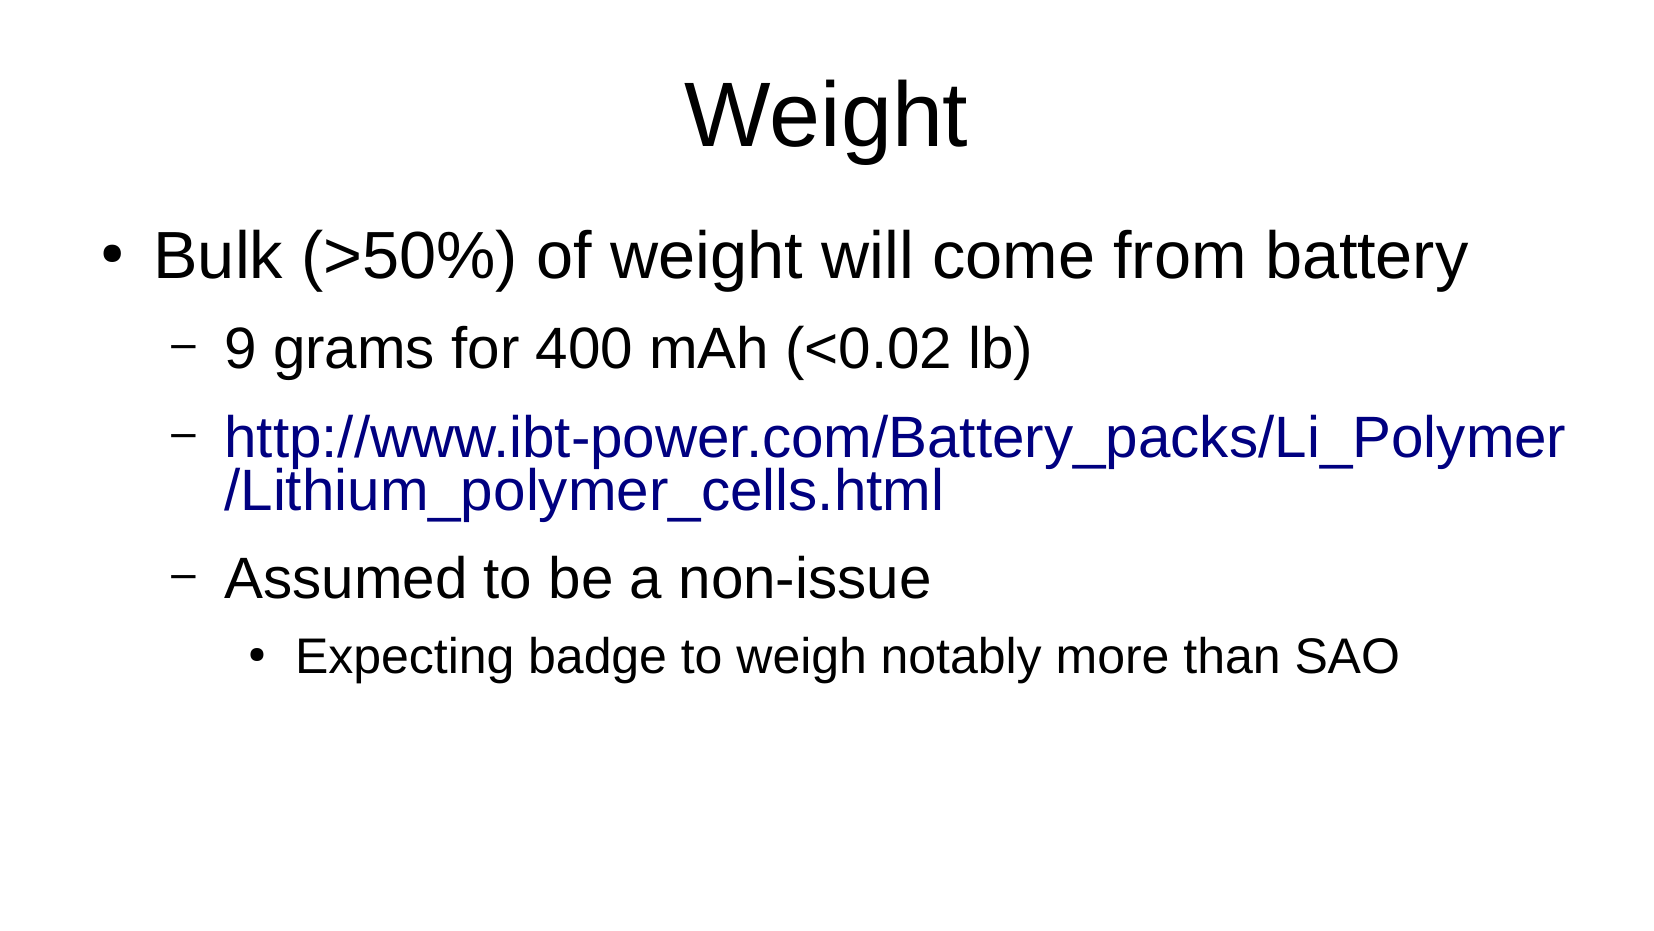

# Weight
Bulk (>50%) of weight will come from battery
9 grams for 400 mAh (<0.02 lb)
http://www.ibt-power.com/Battery_packs/Li_Polymer/Lithium_polymer_cells.html
Assumed to be a non-issue
Expecting badge to weigh notably more than SAO